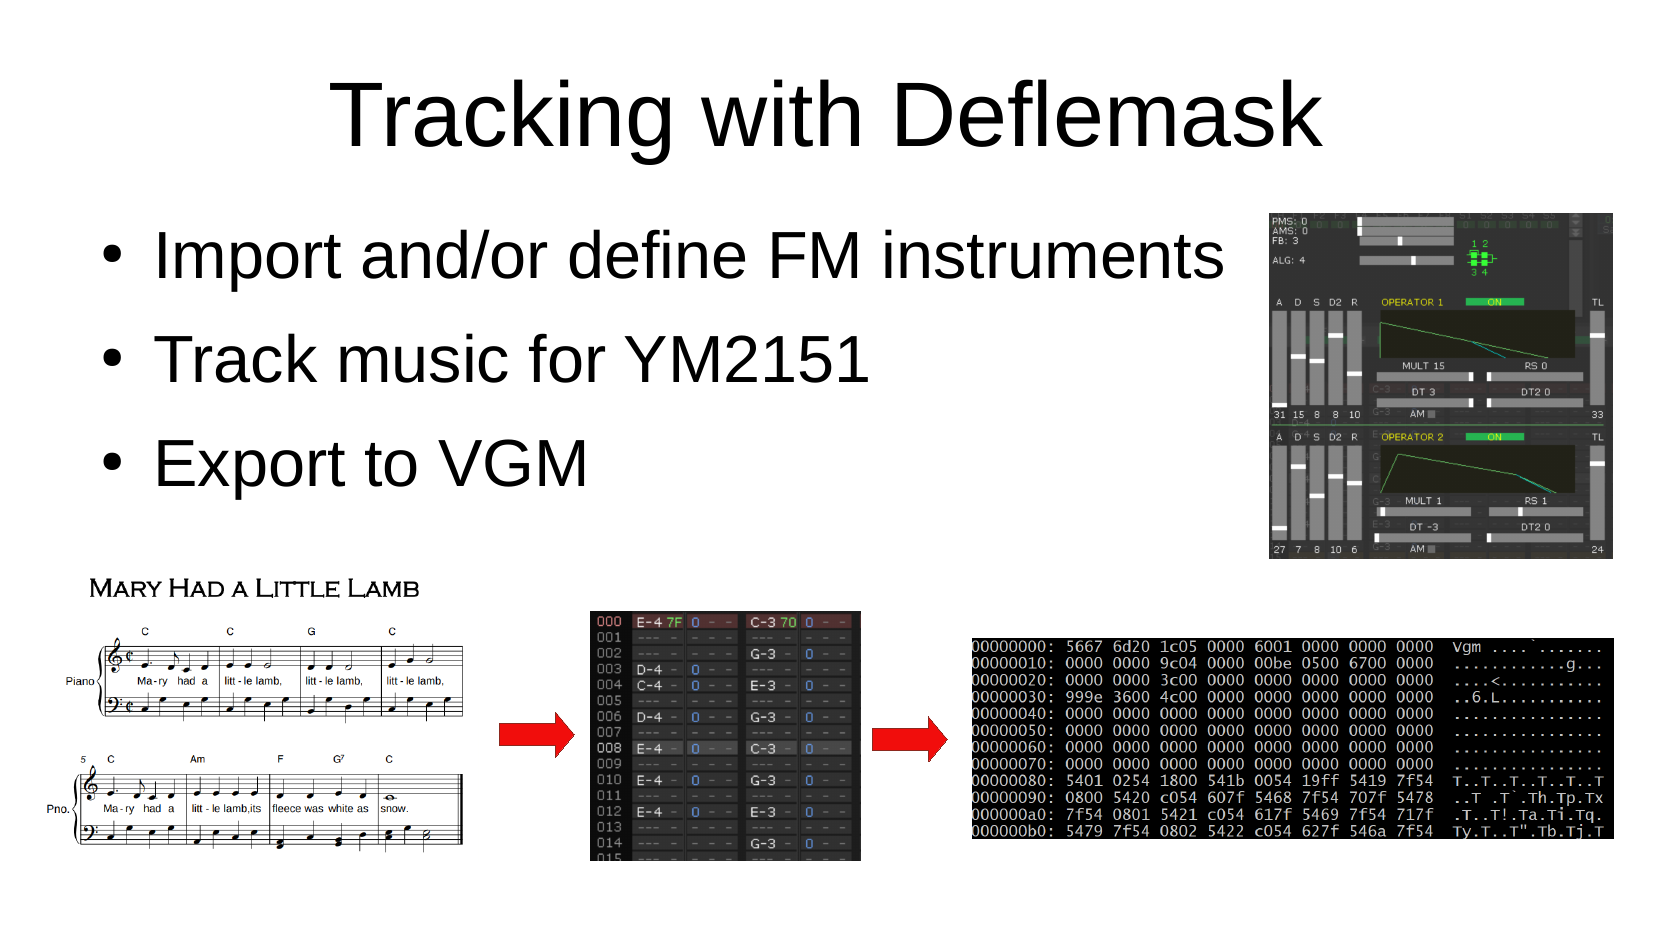

# Tracking with Deflemask
Import and/or define FM instruments
Track music for YM2151
Export to VGM